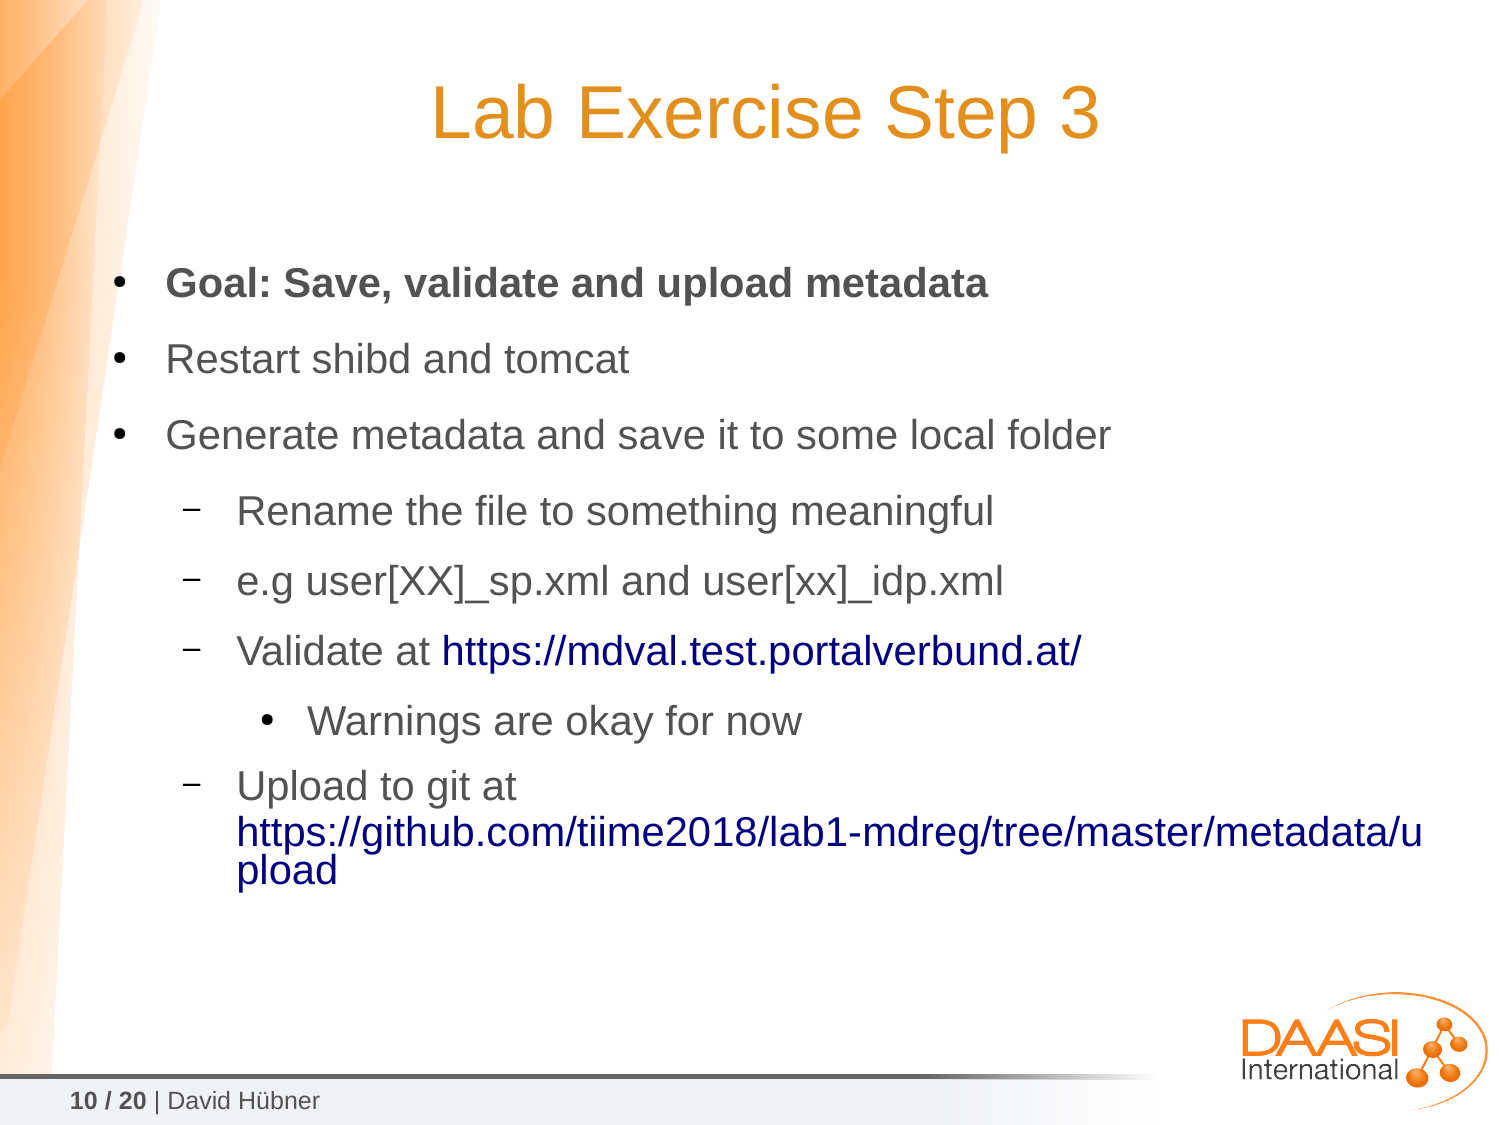

# Lab Exercise Step 3
Goal: Save, validate and upload metadata
Restart shibd and tomcat
Generate metadata and save it to some local folder
Rename the file to something meaningful
e.g user[XX]_sp.xml and user[xx]_idp.xml
Validate at https://mdval.test.portalverbund.at/
Warnings are okay for now
Upload to git at https://github.com/tiime2018/lab1-mdreg/tree/master/metadata/upload